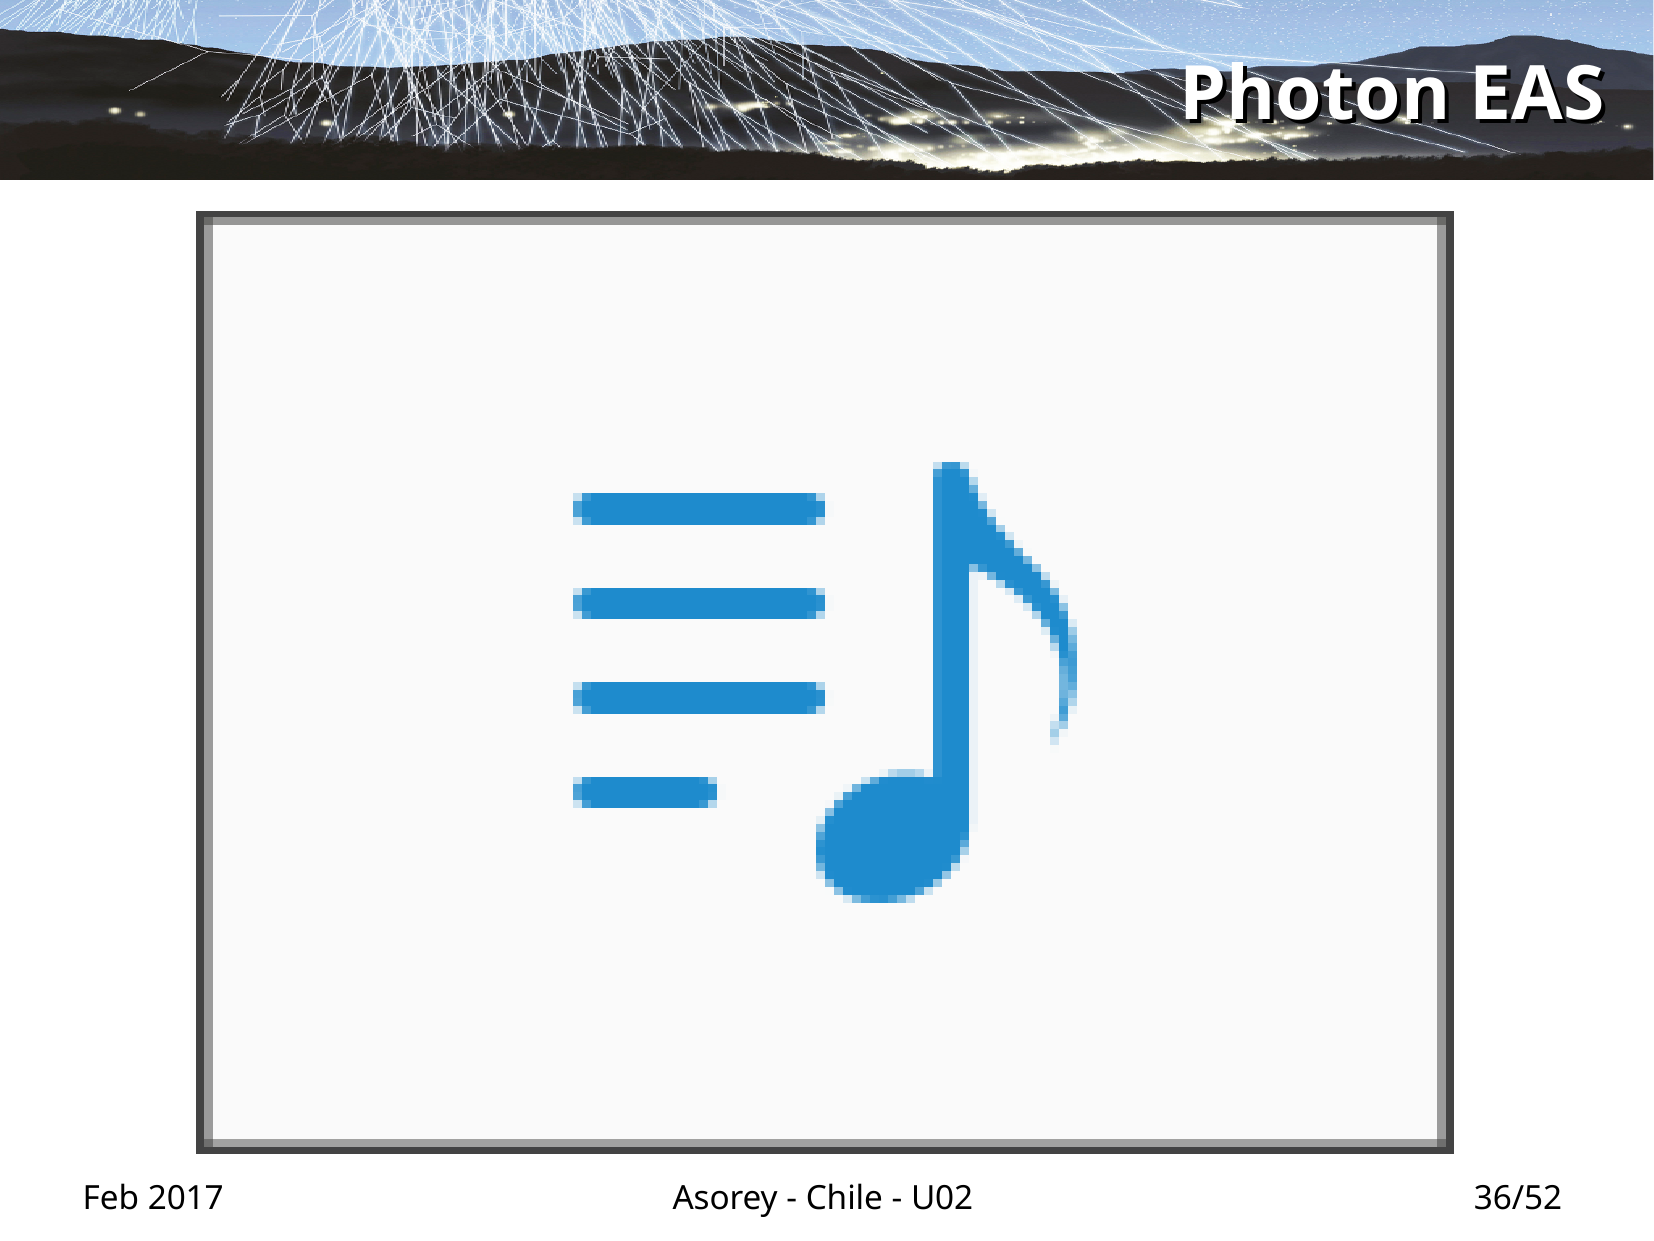

# Photon EAS
Feb 2017
Asorey - Chile - U02
36